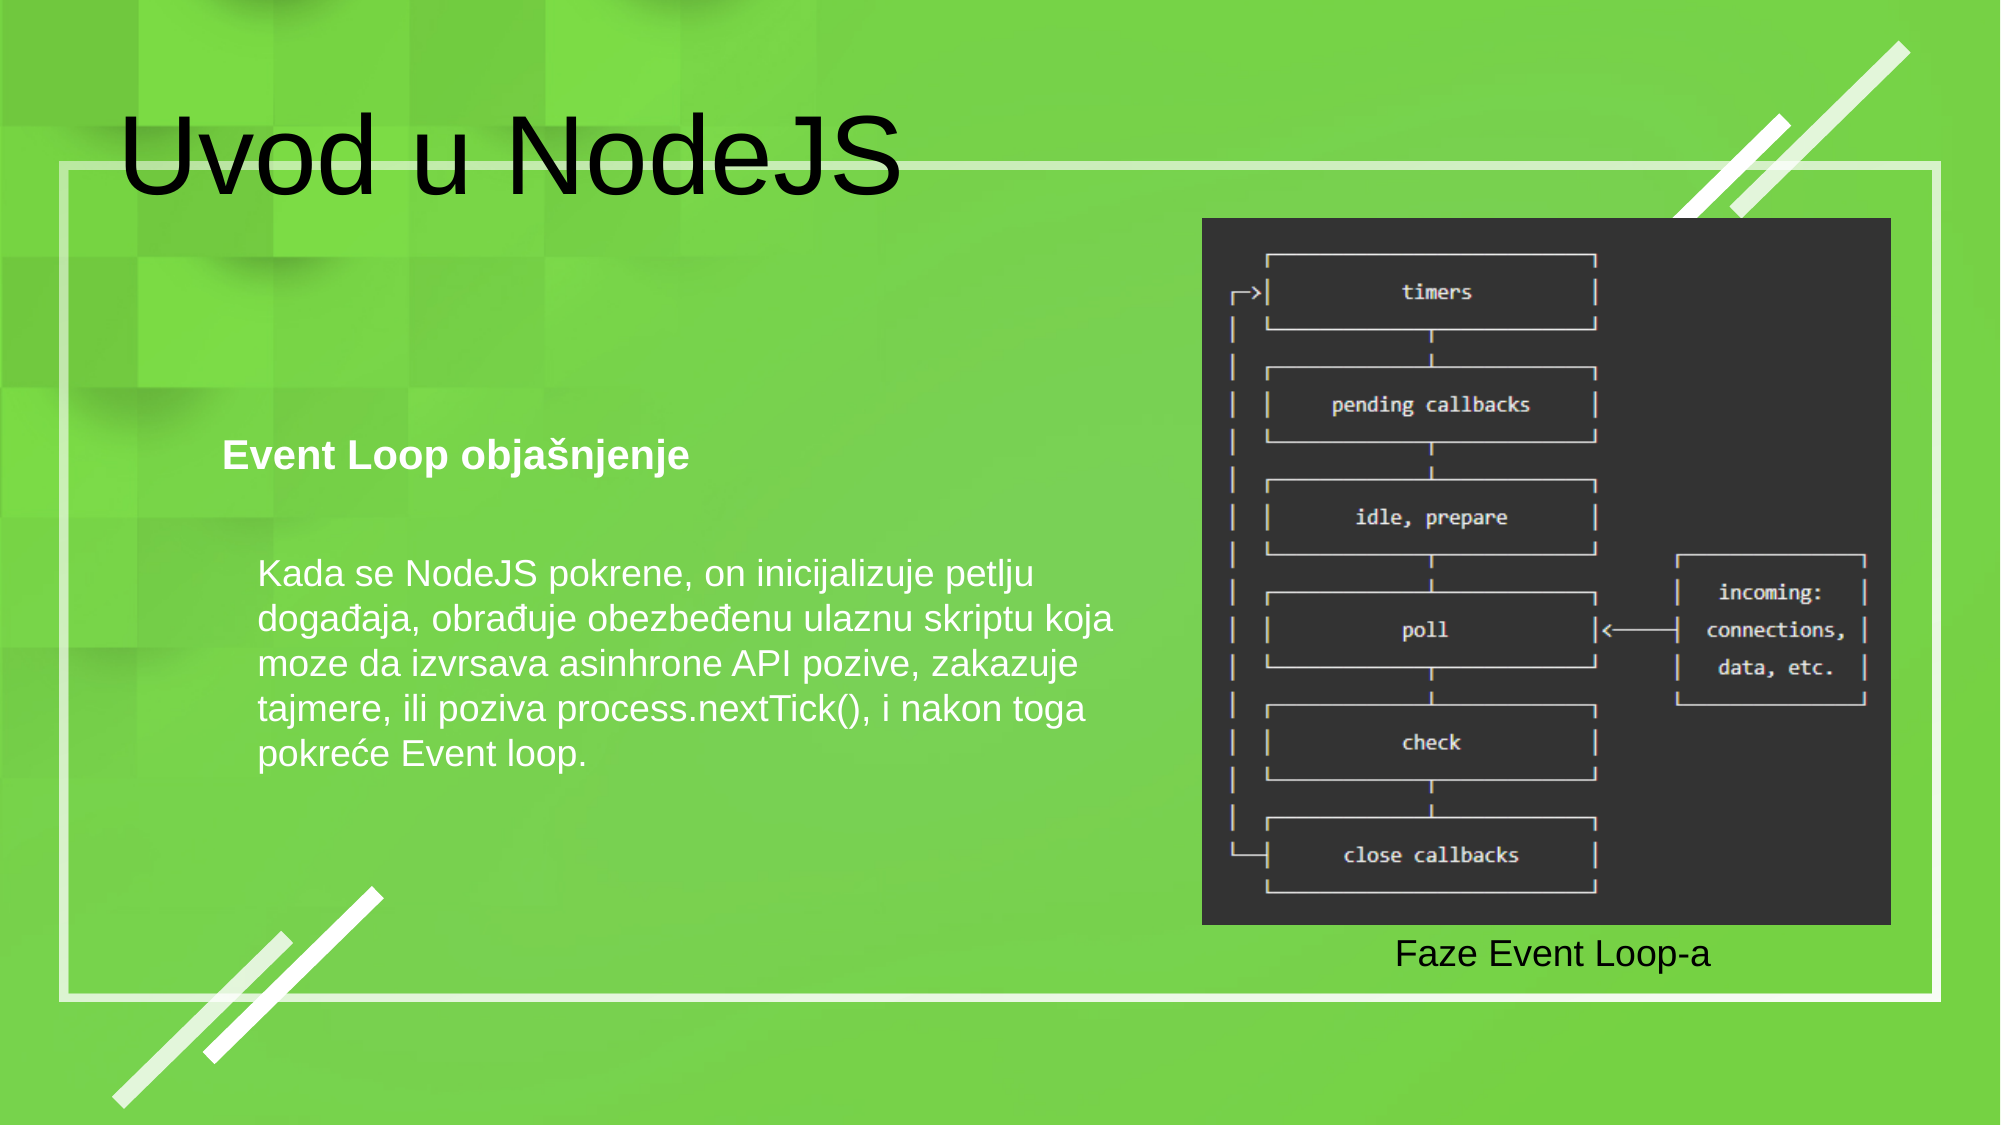

Uvod u NodeJS
Event Loop objašnjenje
Kada se NodeJS pokrene, on inicijalizuje petlju događaja, obrađuje obezbeđenu ulaznu skriptu koja moze da izvrsava asinhrone API pozive, zakazuje tajmere, ili poziva process.nextTick(), i nakon toga pokreće Event loop.
Faze Event Loop-a